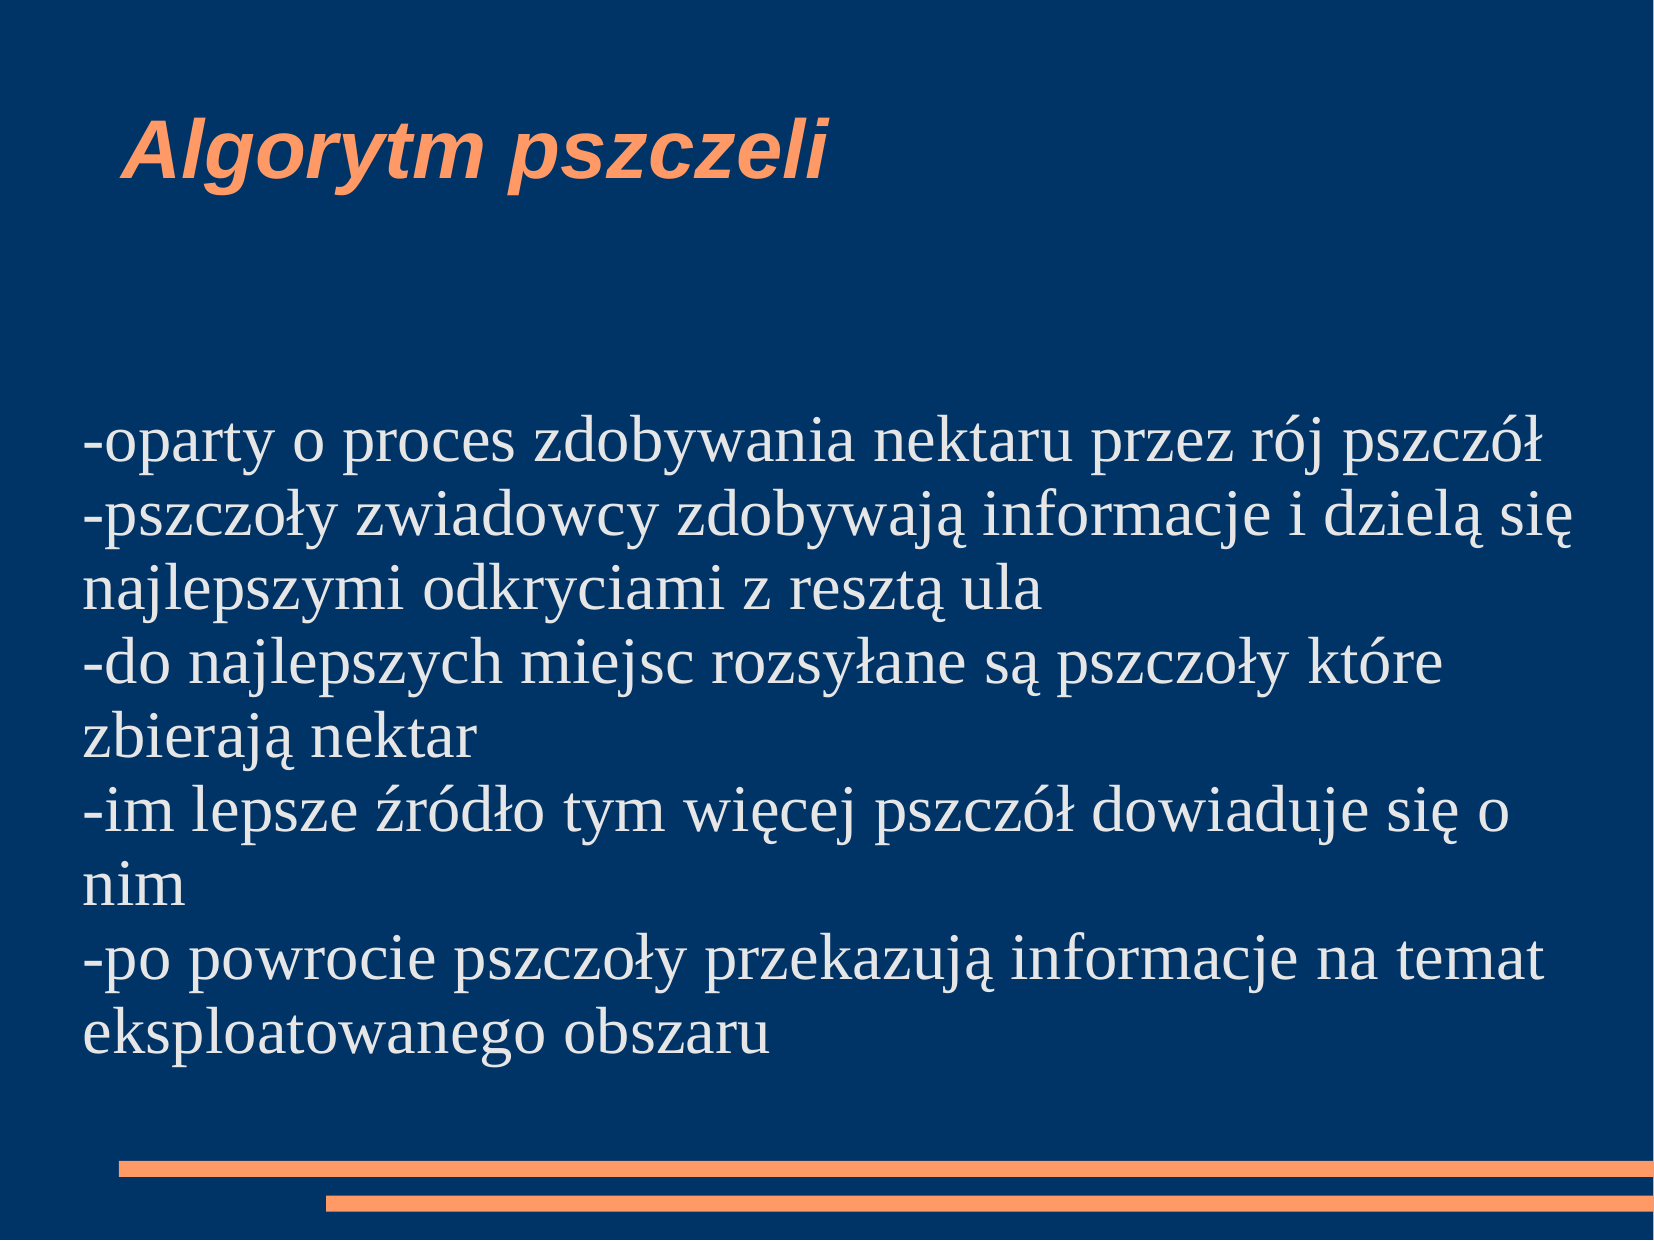

# Algorytm pszczeli
-oparty o proces zdobywania nektaru przez rój pszczół
-pszczoły zwiadowcy zdobywają informacje i dzielą się najlepszymi odkryciami z resztą ula
-do najlepszych miejsc rozsyłane są pszczoły które zbierają nektar
-im lepsze źródło tym więcej pszczół dowiaduje się o nim
-po powrocie pszczoły przekazują informacje na temat eksploatowanego obszaru